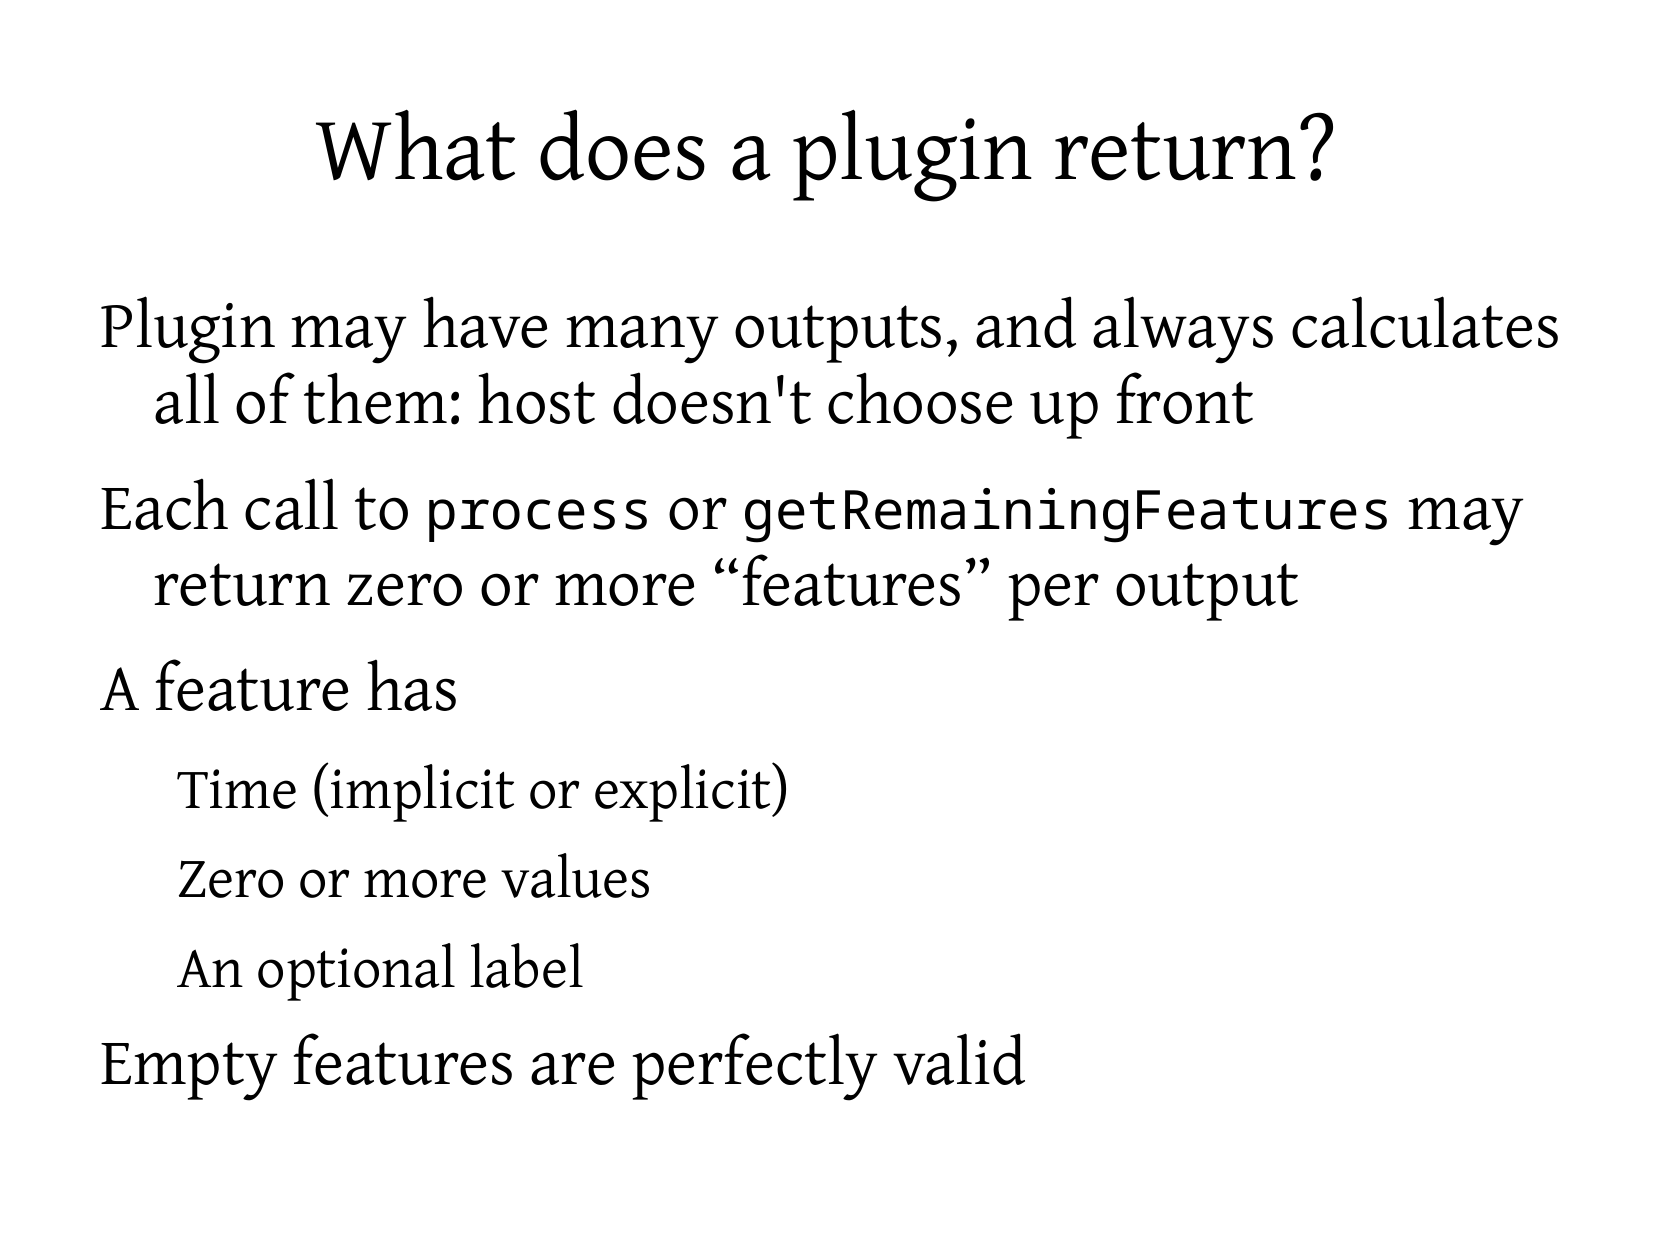

# What does a plugin return?
Plugin may have many outputs, and always calculates all of them: host doesn't choose up front
Each call to process or getRemainingFeatures may return zero or more “features” per output
A feature has
Time (implicit or explicit)
Zero or more values
An optional label
Empty features are perfectly valid